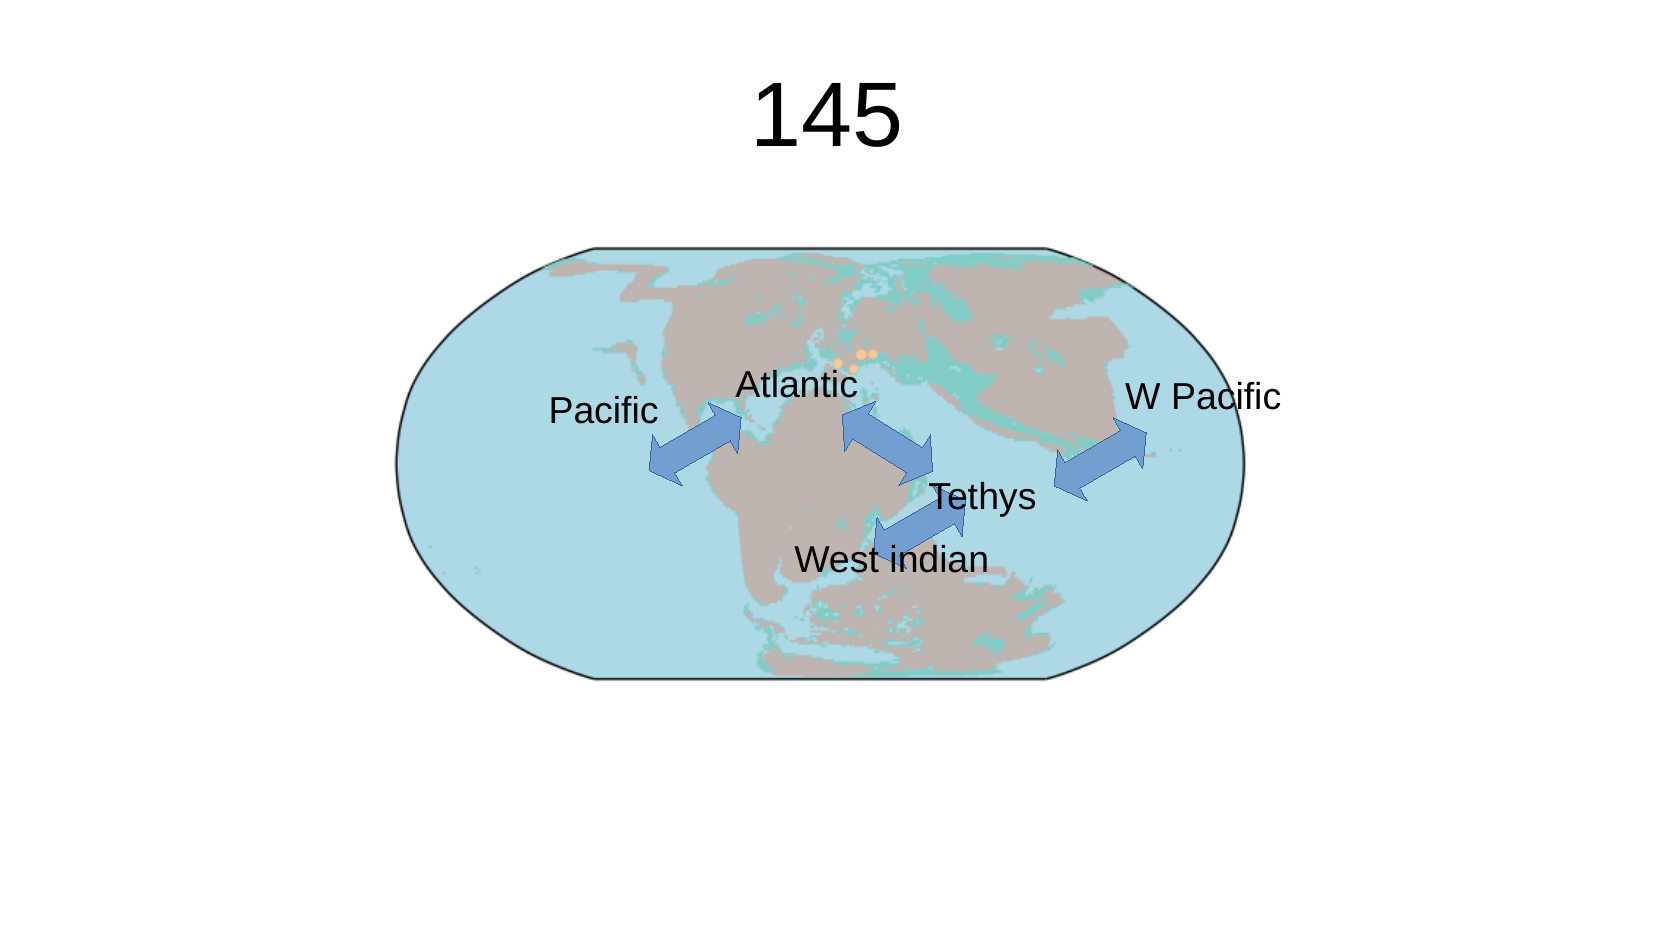

# 145
Atlantic
W Pacific
Pacific
Tethys
West indian